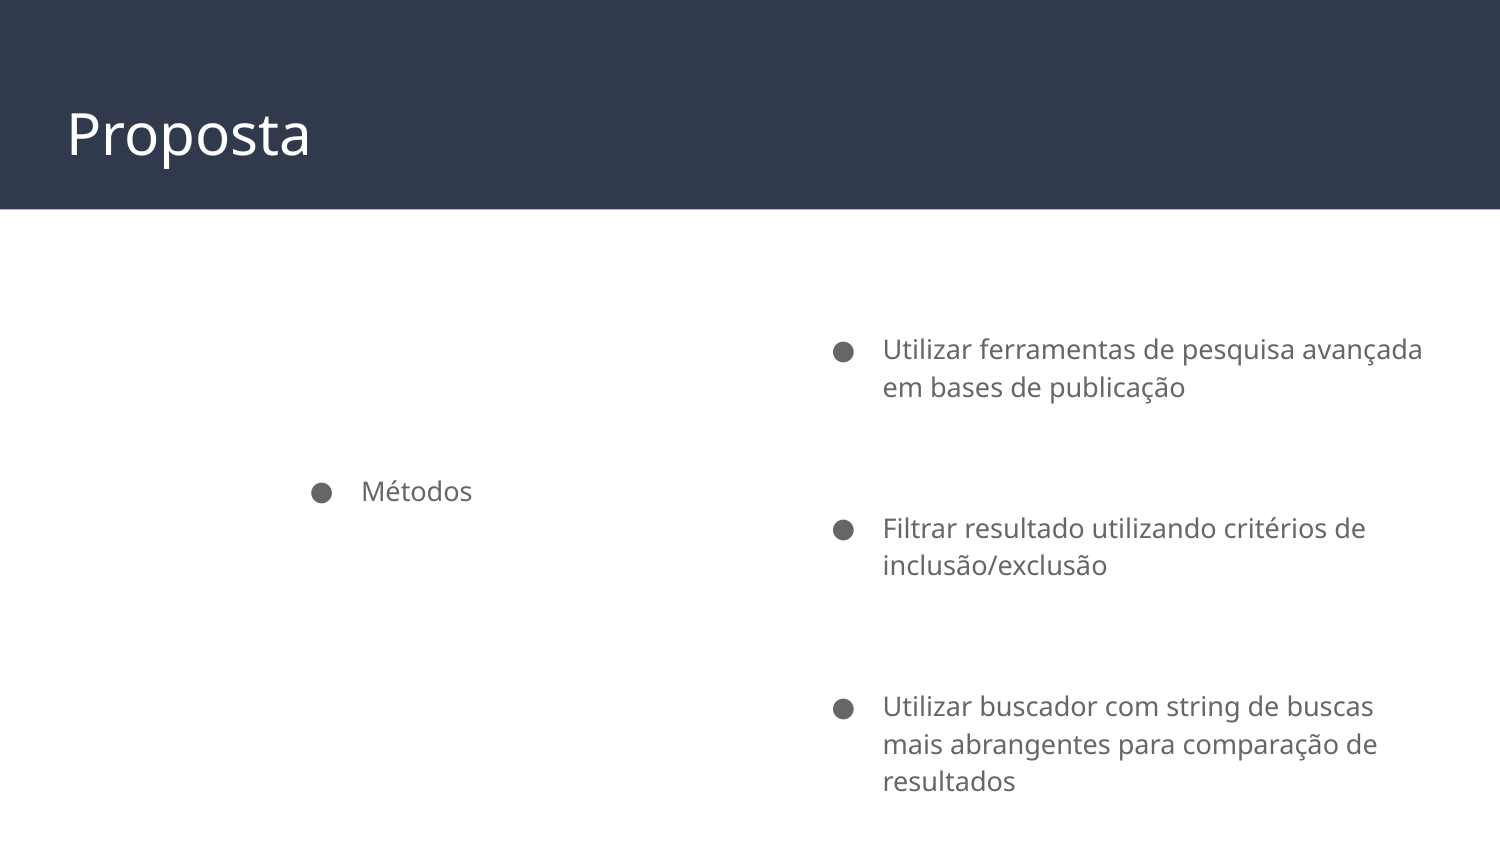

# Proposta
Métodos
Utilizar ferramentas de pesquisa avançada em bases de publicação
Filtrar resultado utilizando critérios de inclusão/exclusão
Utilizar buscador com string de buscas mais abrangentes para comparação de resultados